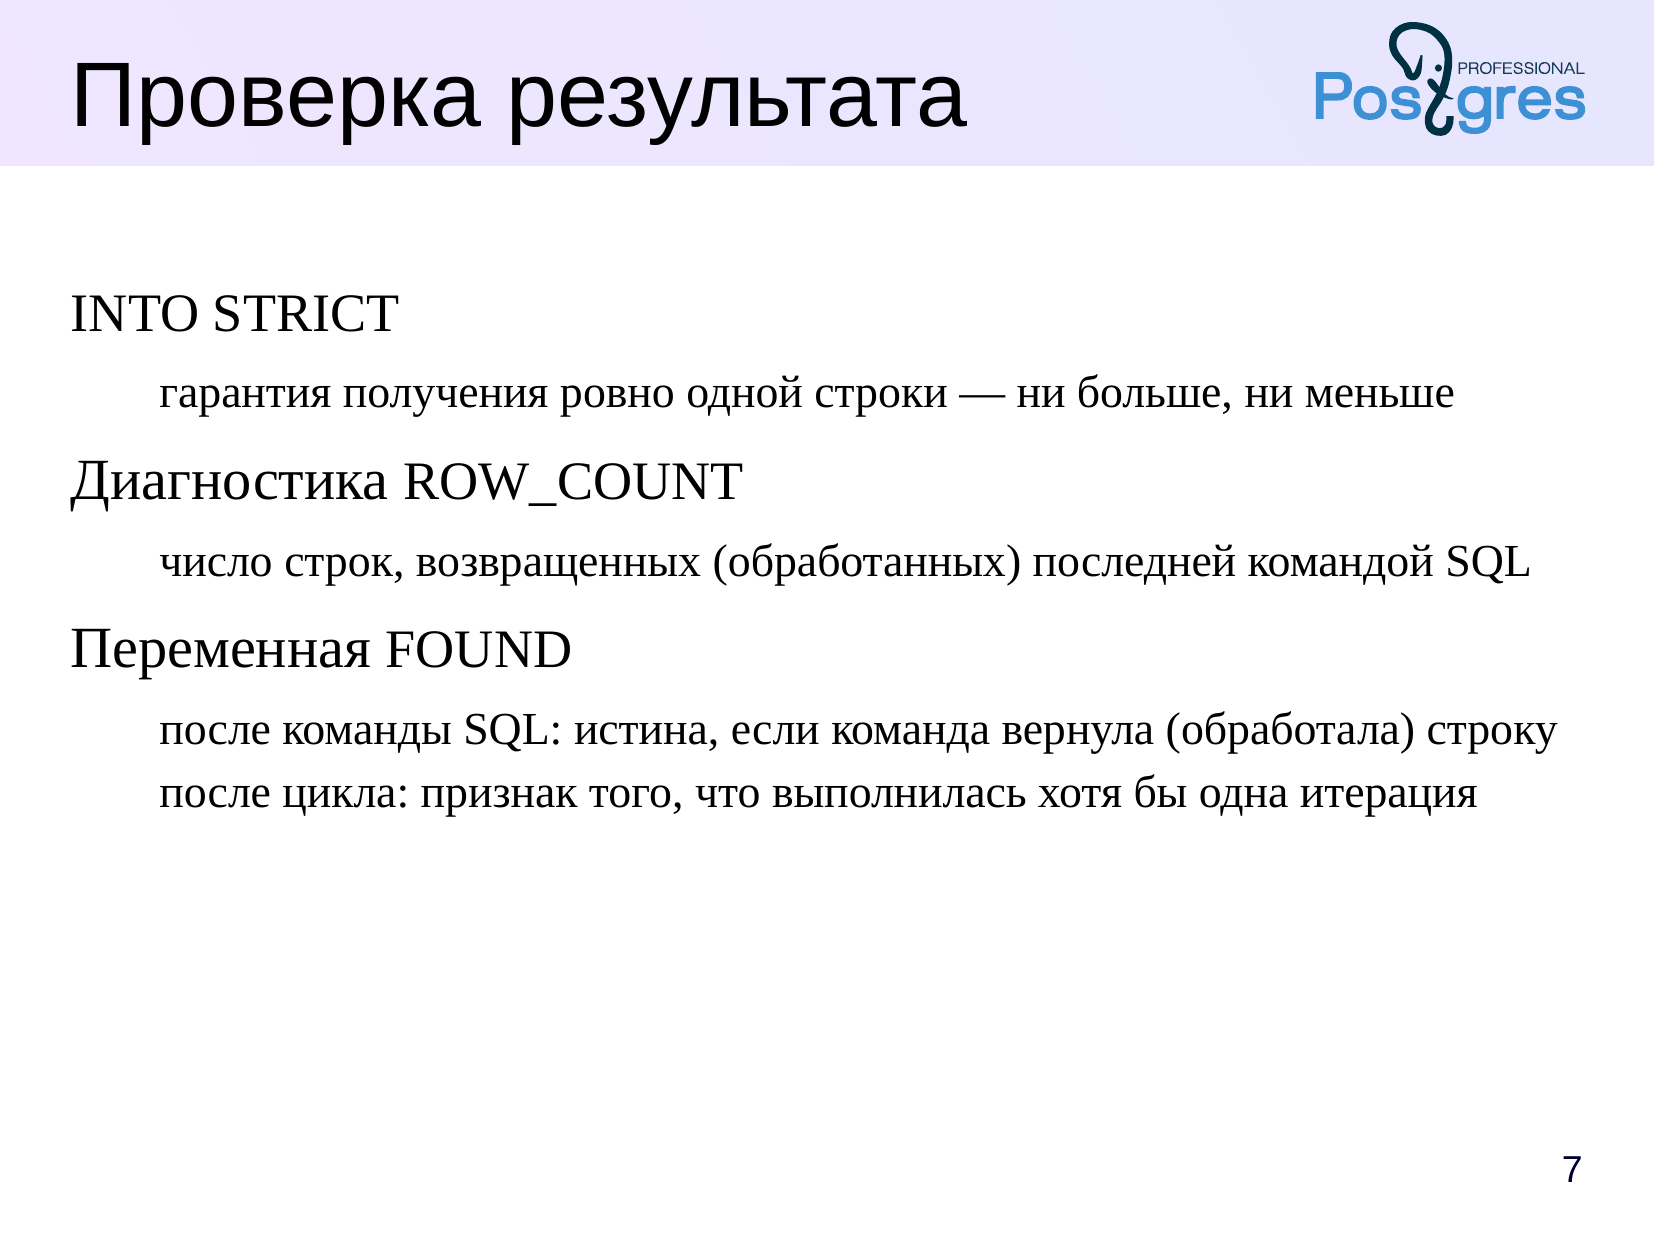

# Проверка результата
INTO STRICT
гарантия получения ровно одной строки — ни больше, ни меньше
Диагностика ROW_COUNT
число строк, возвращенных (обработанных) последней командой SQL
Переменная FOUND
после команды SQL: истина, если команда вернула (обработала) строку
после цикла: признак того, что выполнилась хотя бы одна итерация